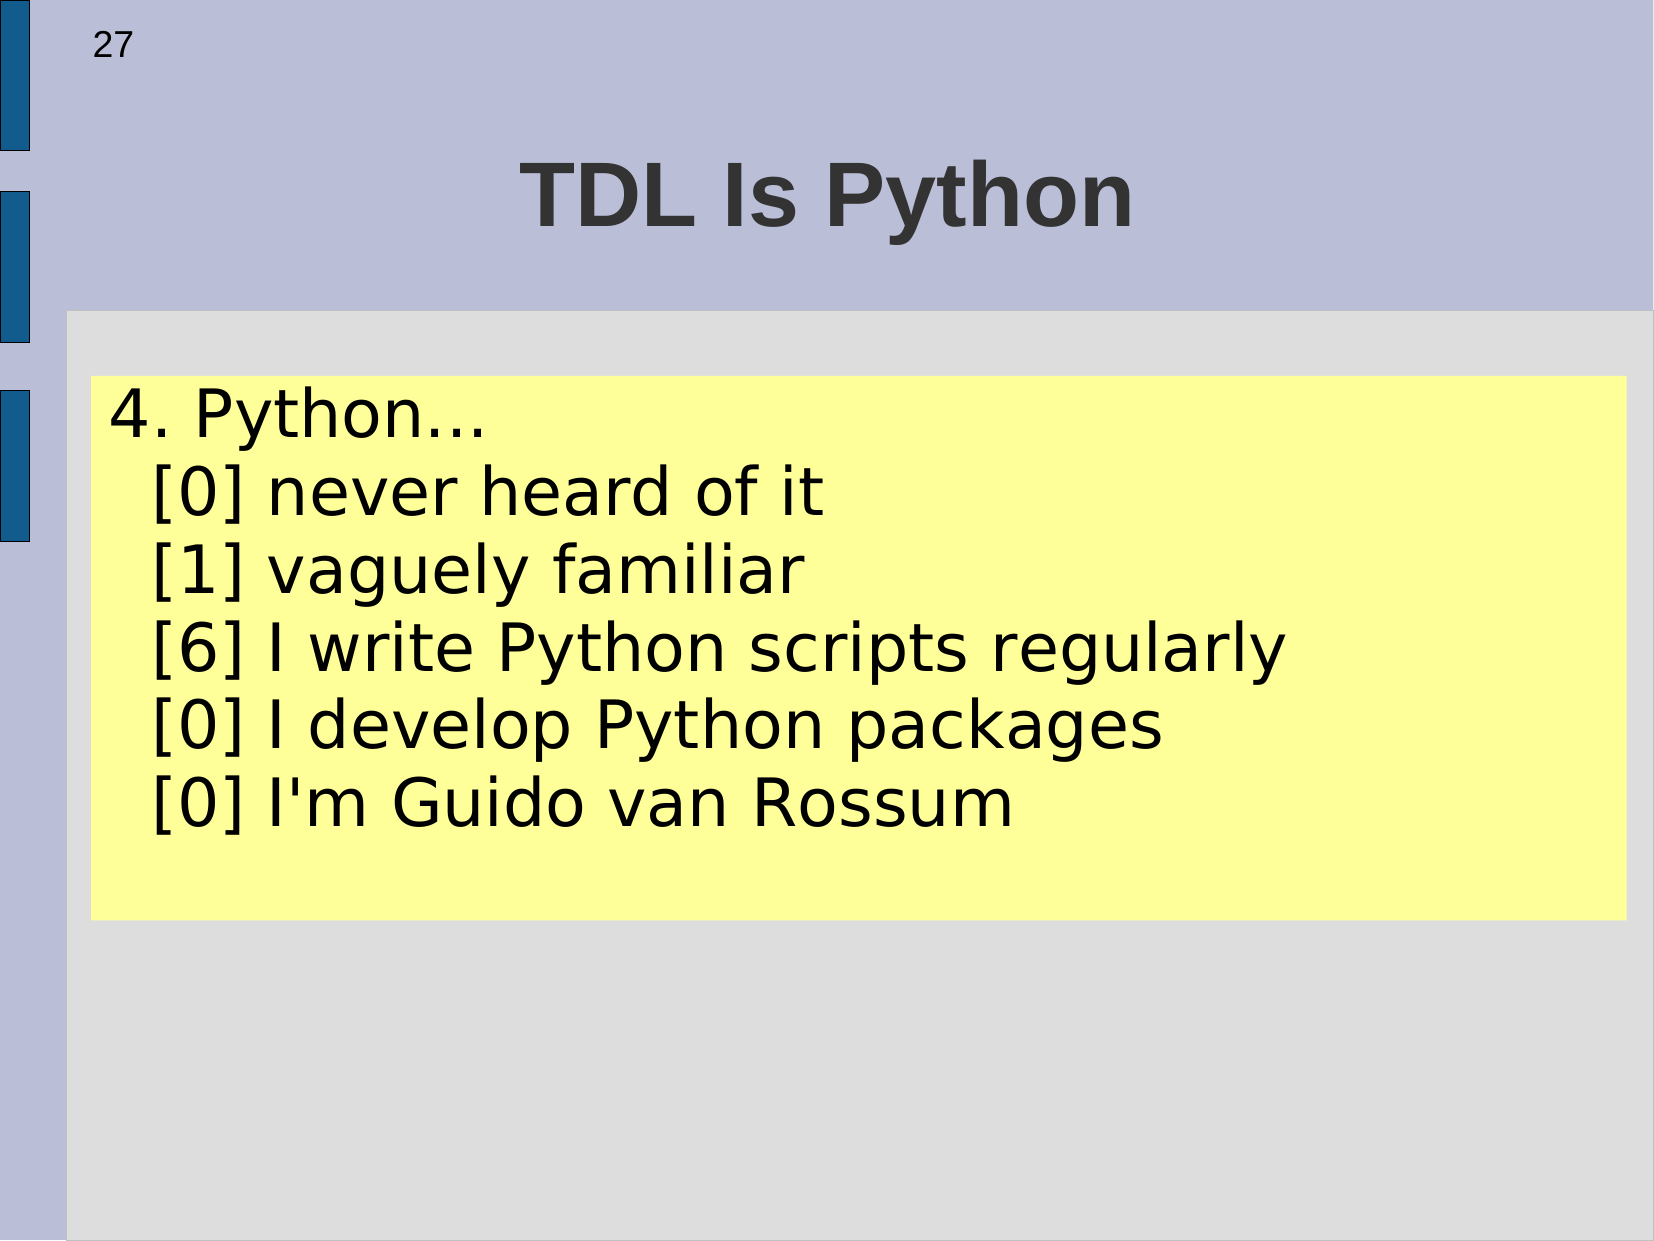

# TDL Is Python
4. Python...
 [0] never heard of it
 [1] vaguely familiar
 [6] I write Python scripts regularly
 [0] I develop Python packages
 [0] I'm Guido van Rossum